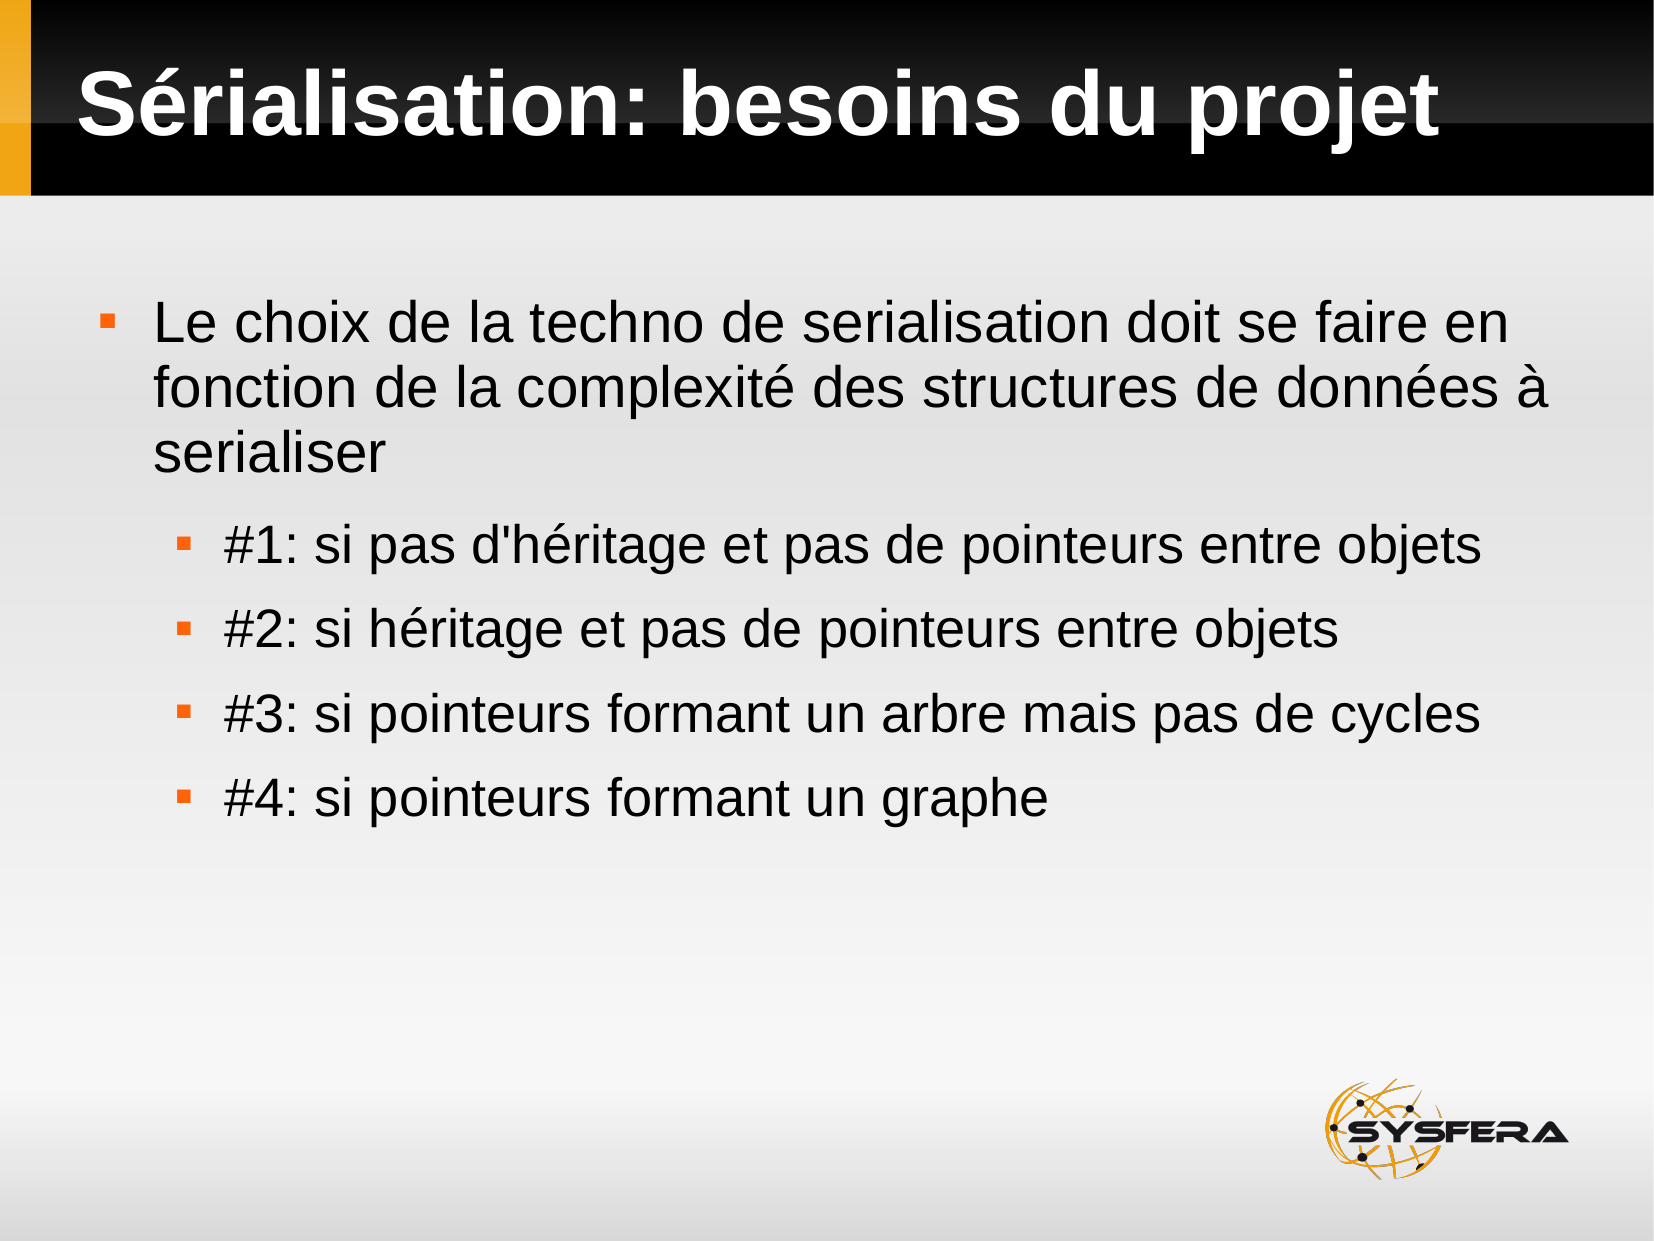

# Sérialisation: besoins du projet
Le choix de la techno de serialisation doit se faire en fonction de la complexité des structures de données à serialiser
#1: si pas d'héritage et pas de pointeurs entre objets
#2: si héritage et pas de pointeurs entre objets
#3: si pointeurs formant un arbre mais pas de cycles
#4: si pointeurs formant un graphe